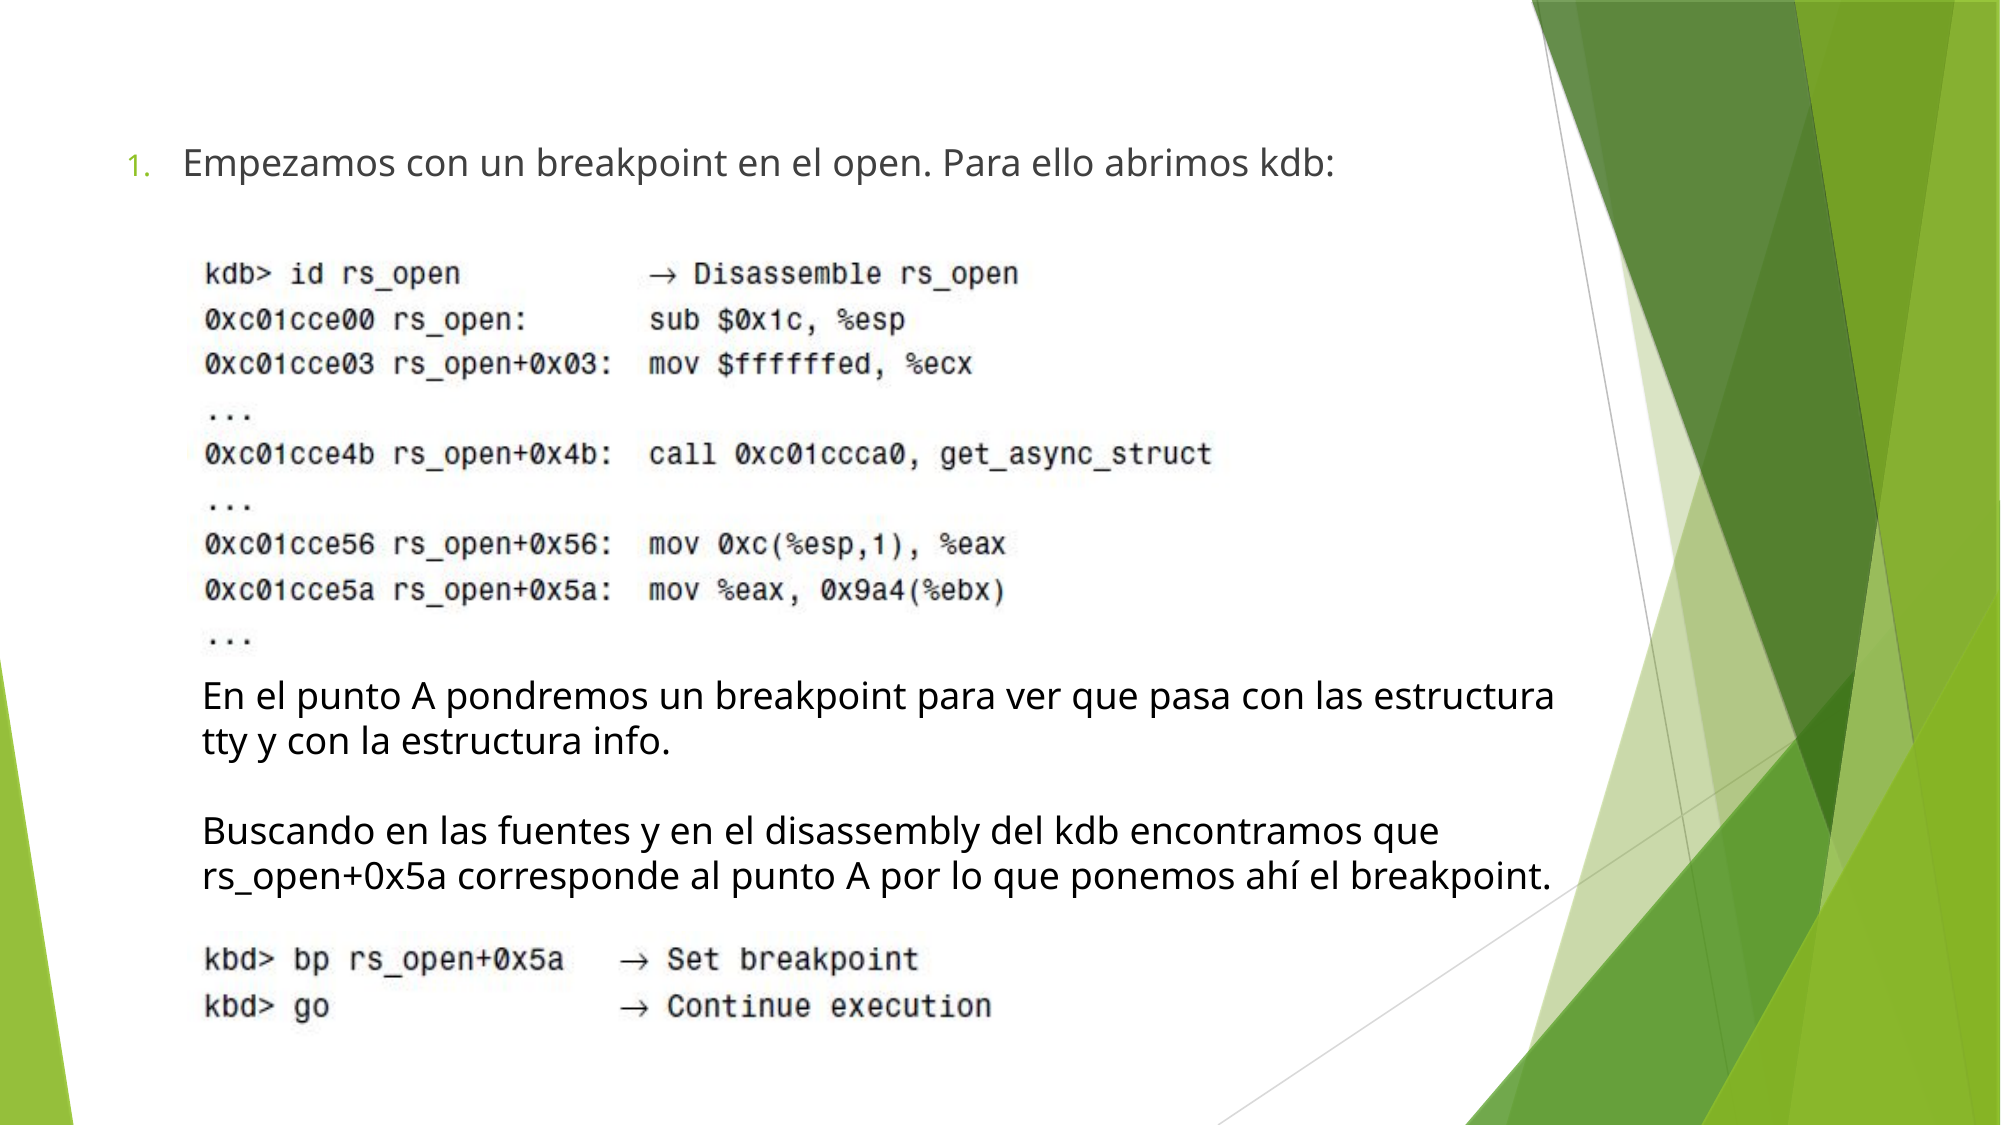

# Empezamos con un breakpoint en el open. Para ello abrimos kdb:
En el punto A pondremos un breakpoint para ver que pasa con las estructura tty y con la estructura info.
Buscando en las fuentes y en el disassembly del kdb encontramos que rs_open+0x5a corresponde al punto A por lo que ponemos ahí el breakpoint.